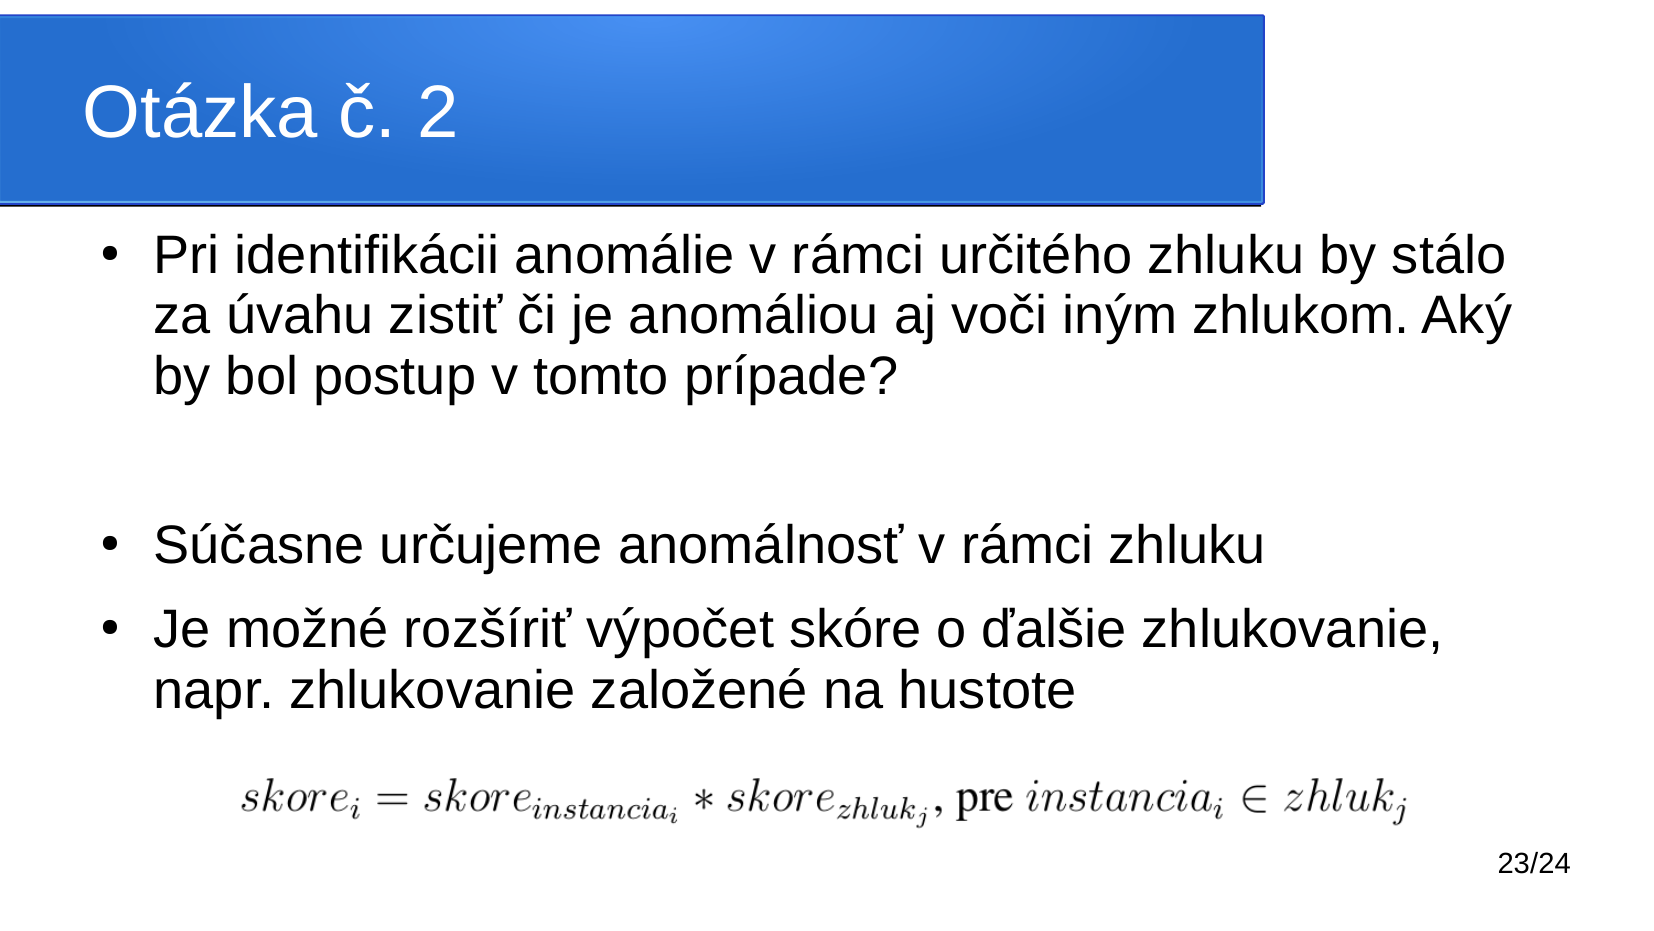

# Otázka č. 2
Pri identifikácii anomálie v rámci určitého zhluku by stálo za úvahu zistiť či je anomáliou aj voči iným zhlukom. Aký by bol postup v tomto prípade?
Súčasne určujeme anomálnosť v rámci zhluku
Je možné rozšíriť výpočet skóre o ďalšie zhlukovanie, napr. zhlukovanie založené na hustote
23